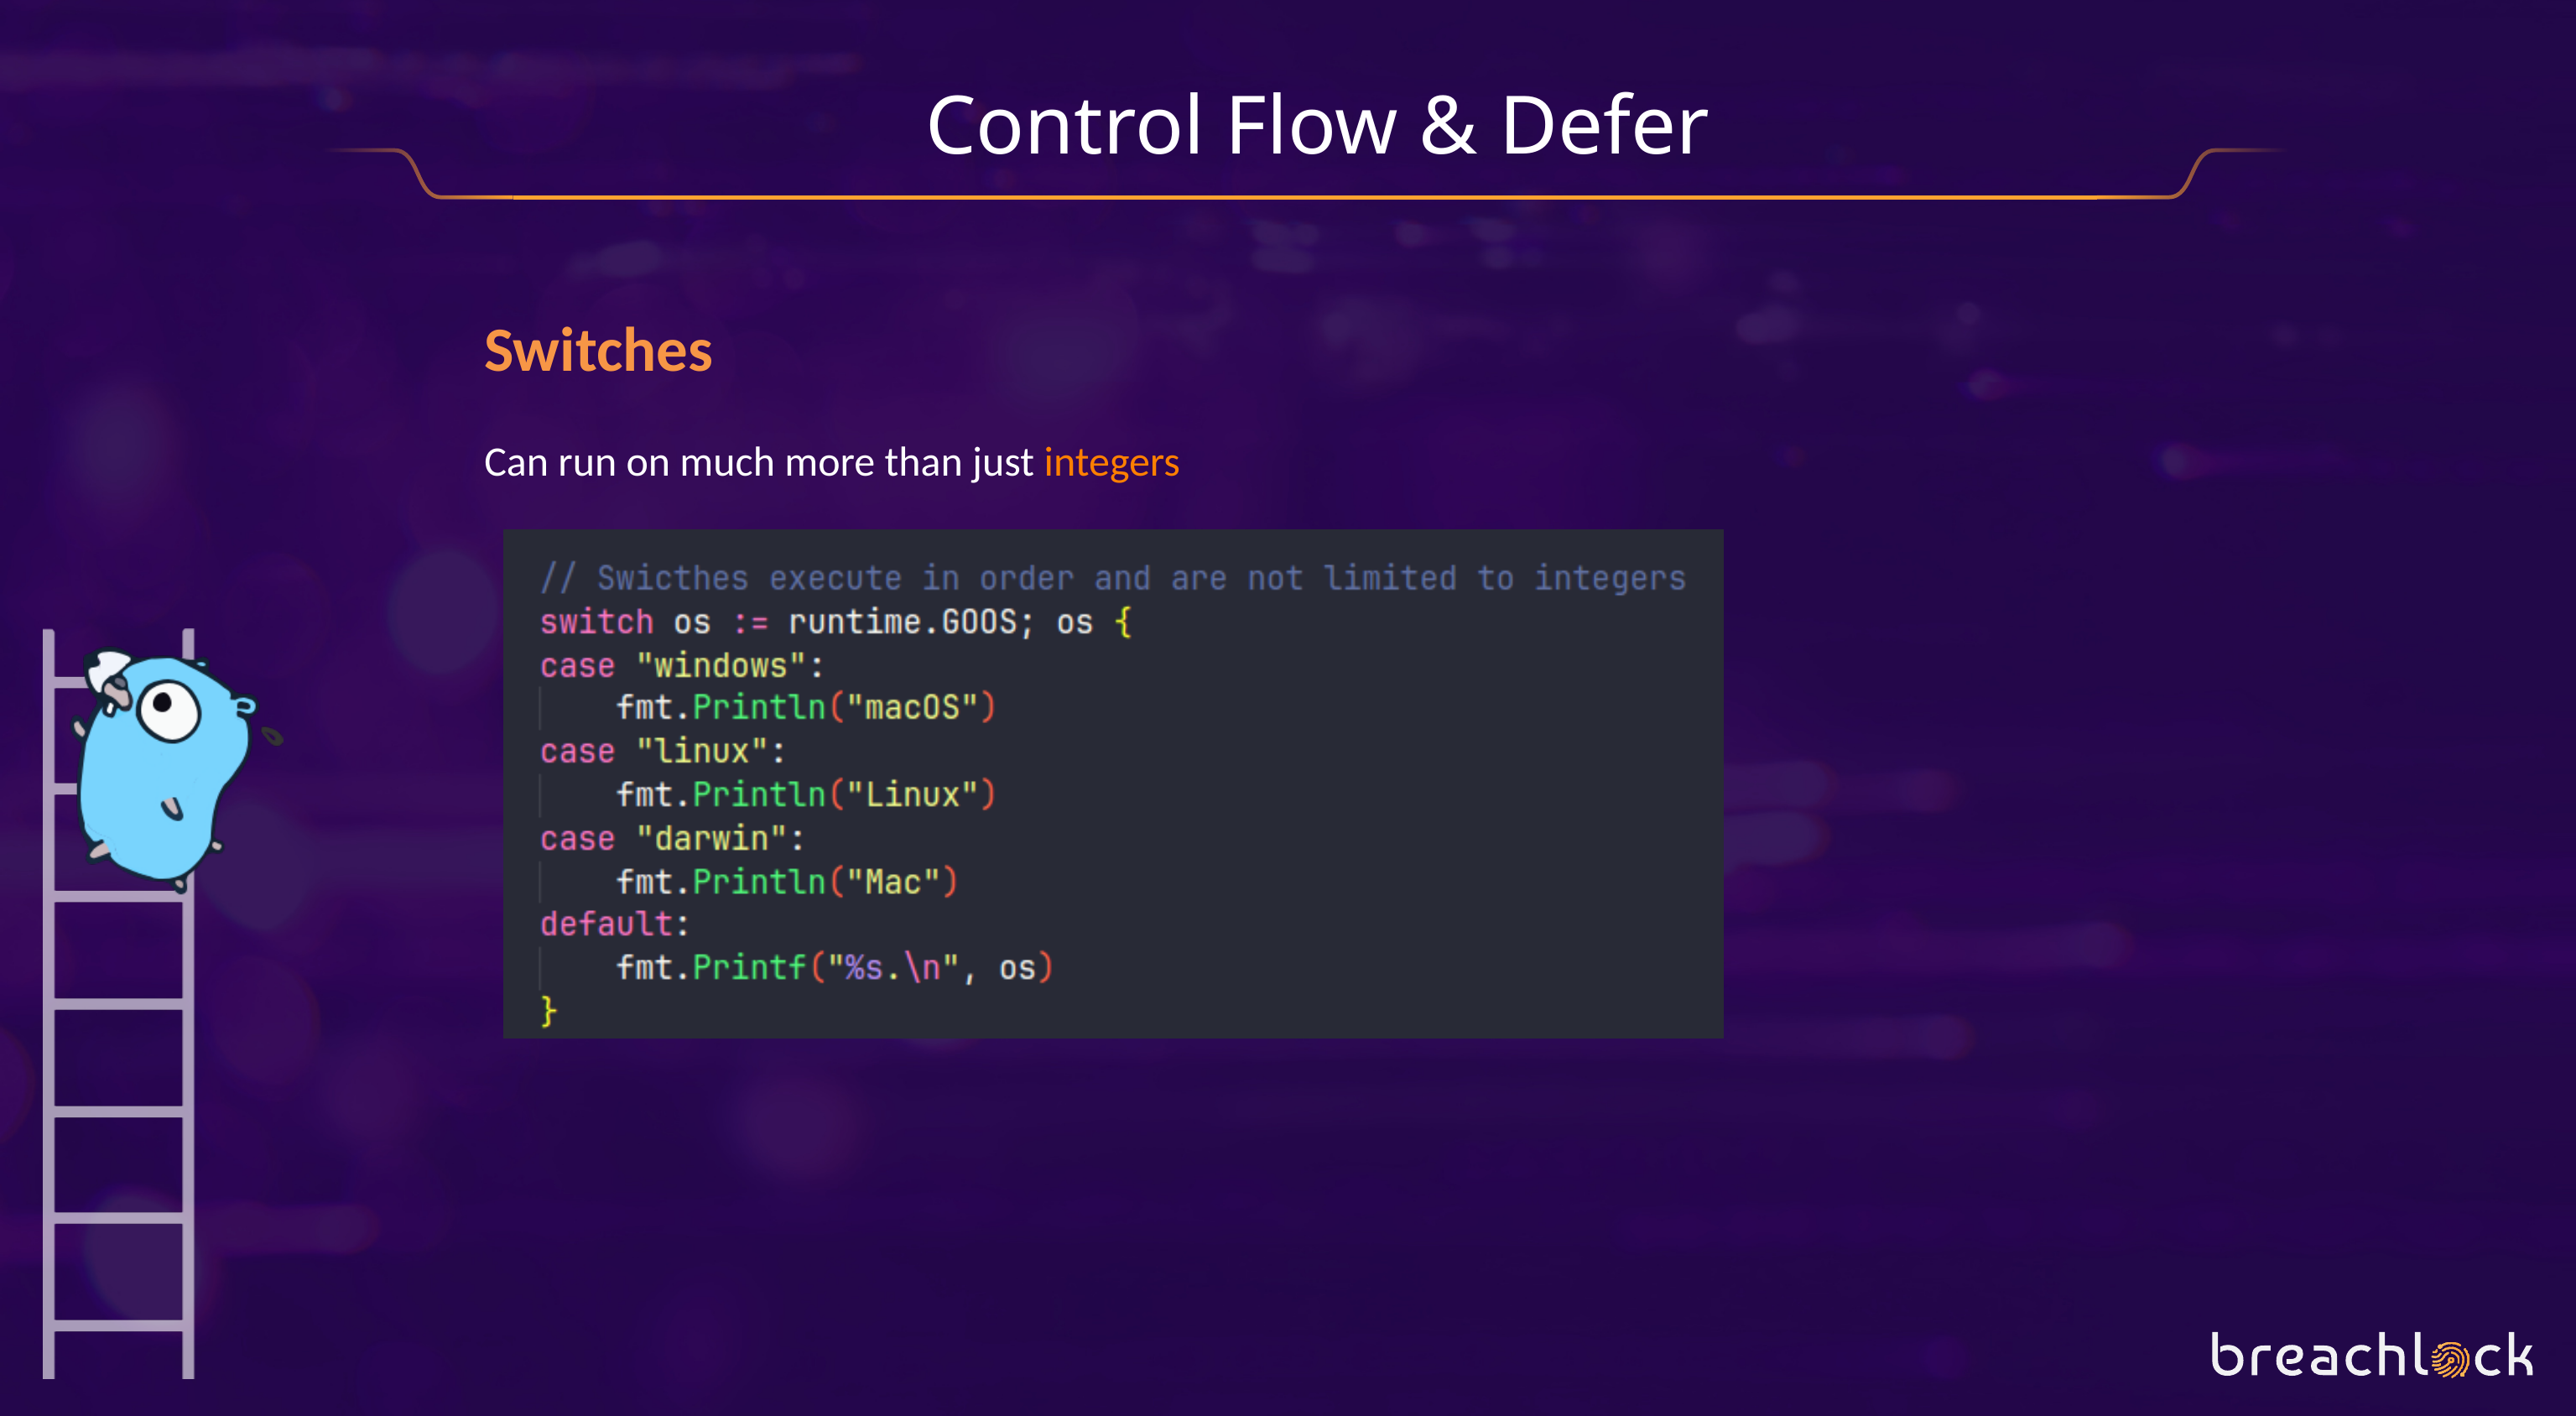

Control Flow & Defer
Switches
Can run on much more than just integers